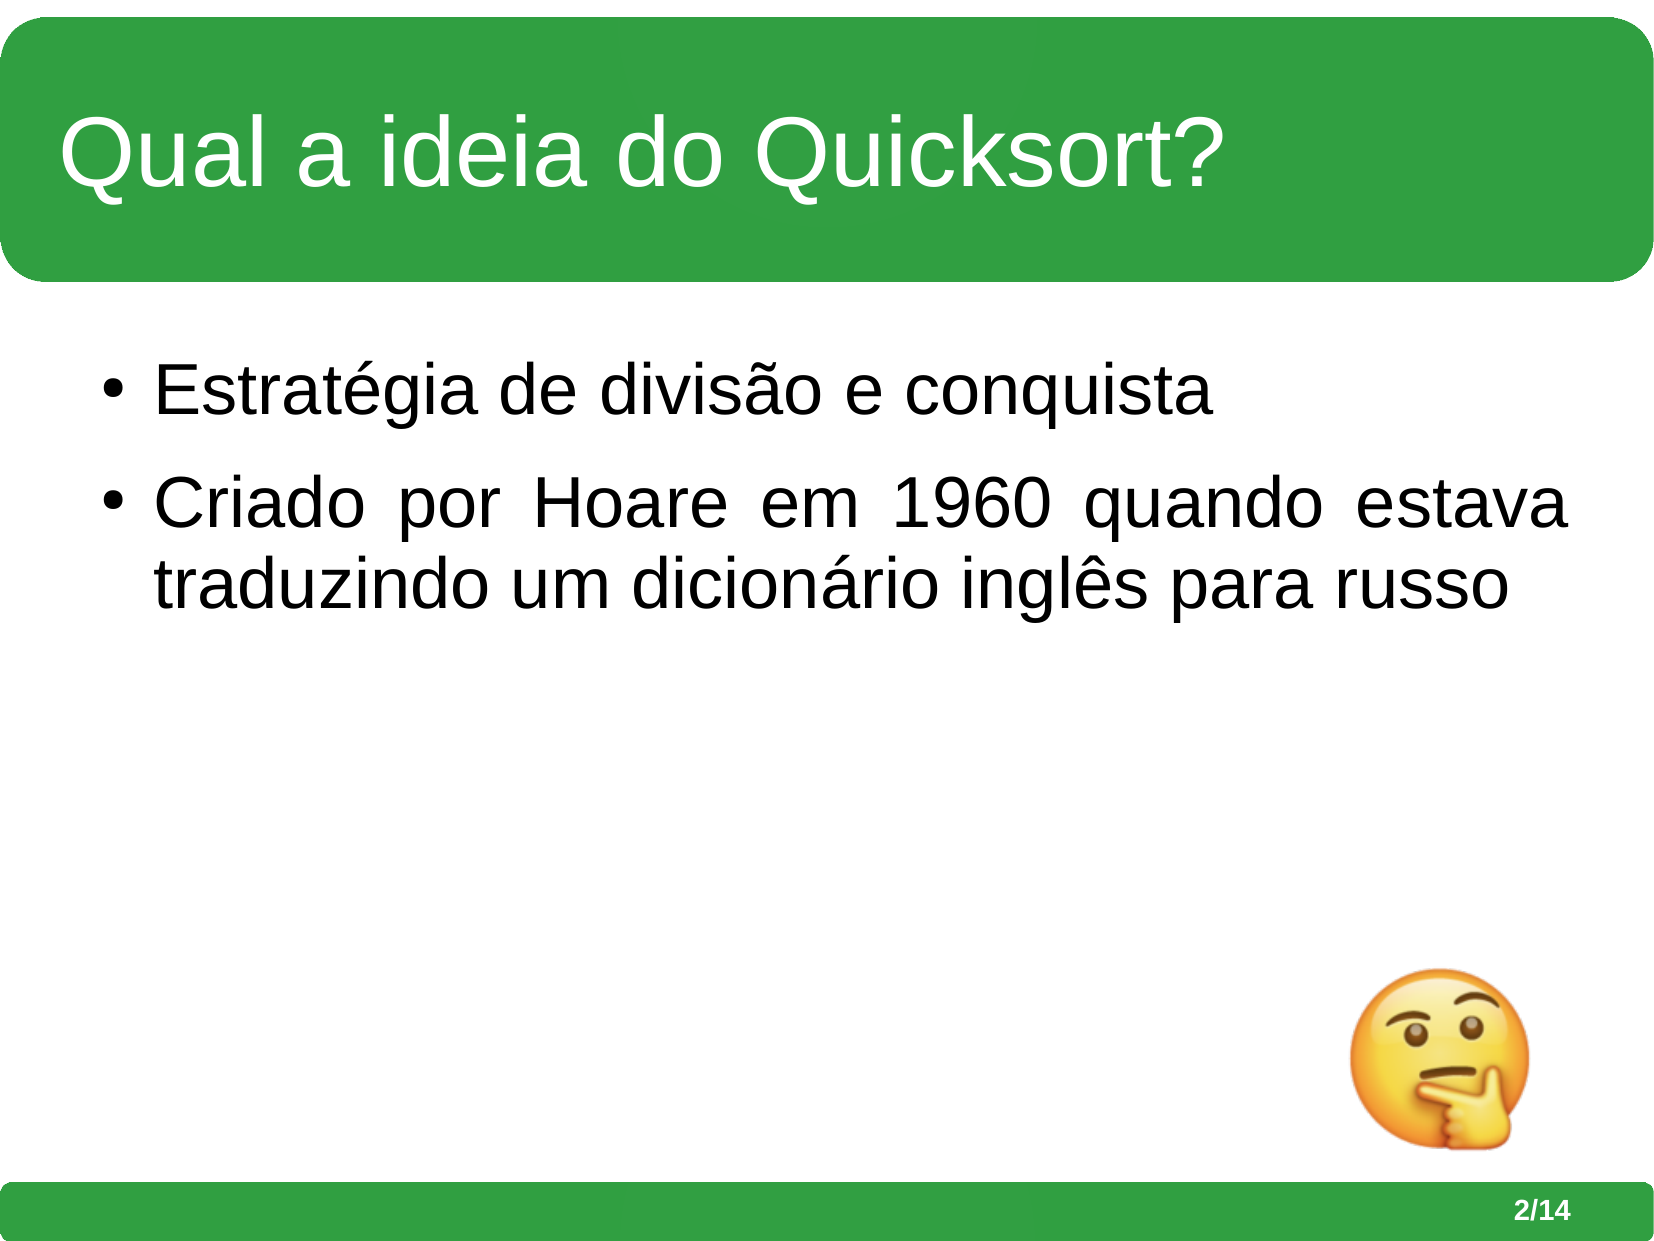

# Qual a ideia do Quicksort?
Estratégia de divisão e conquista
Criado por Hoare em 1960 quando estava traduzindo um dicionário inglês para russo
2